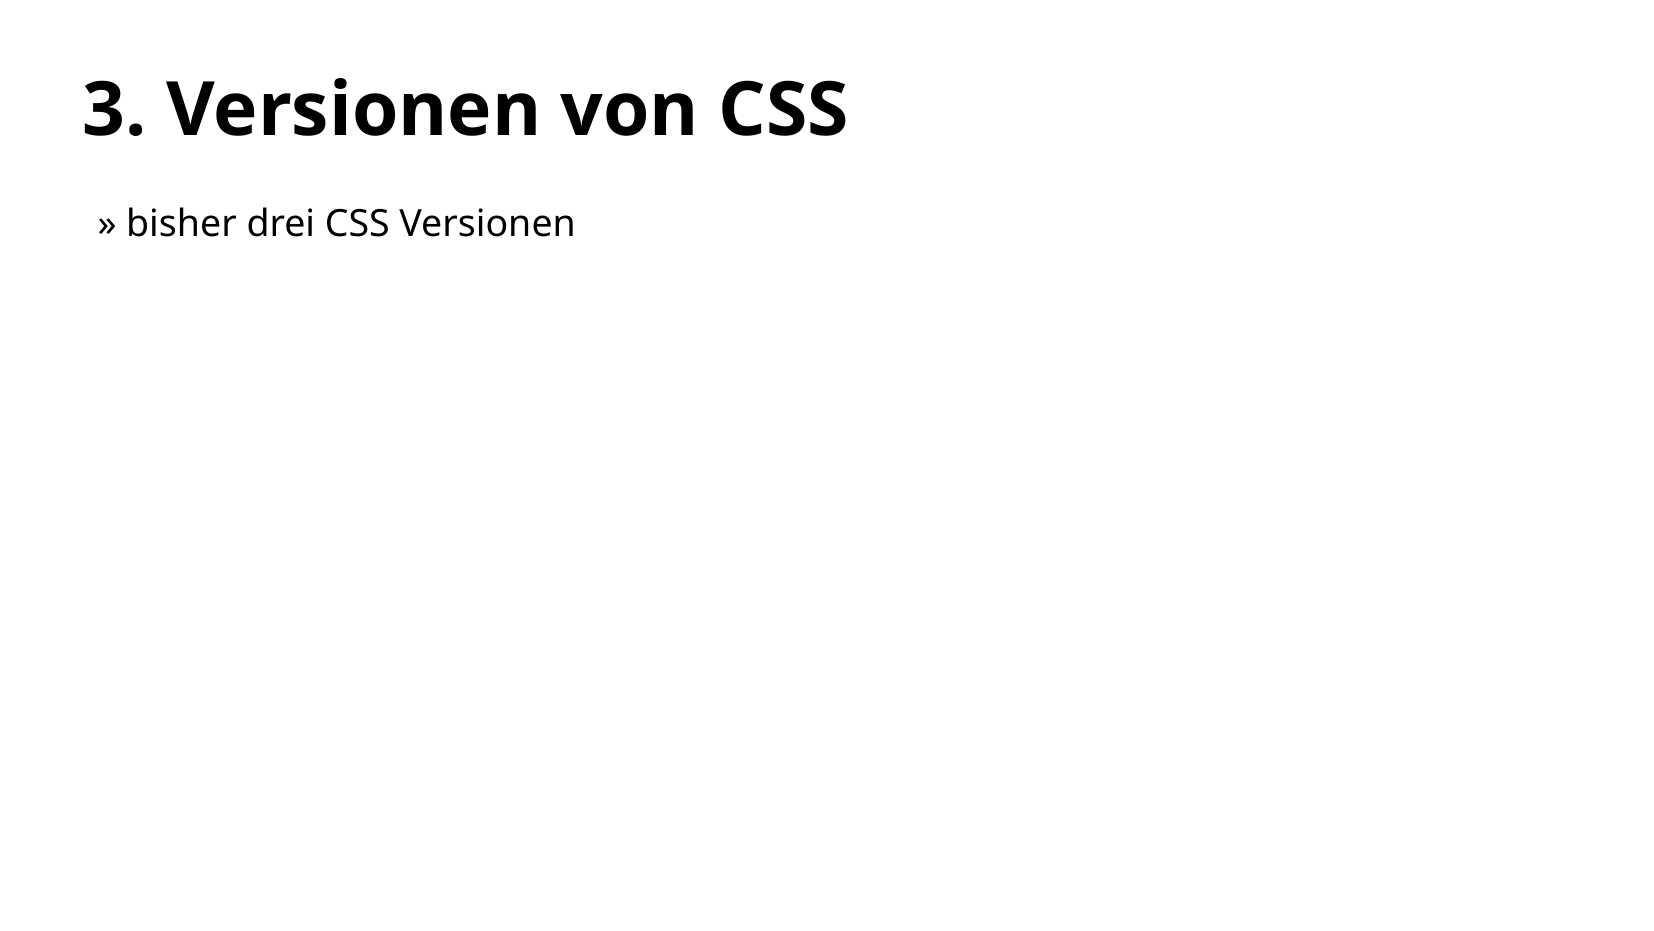

# 3. Versionen von CSS
» bisher drei CSS Versionen